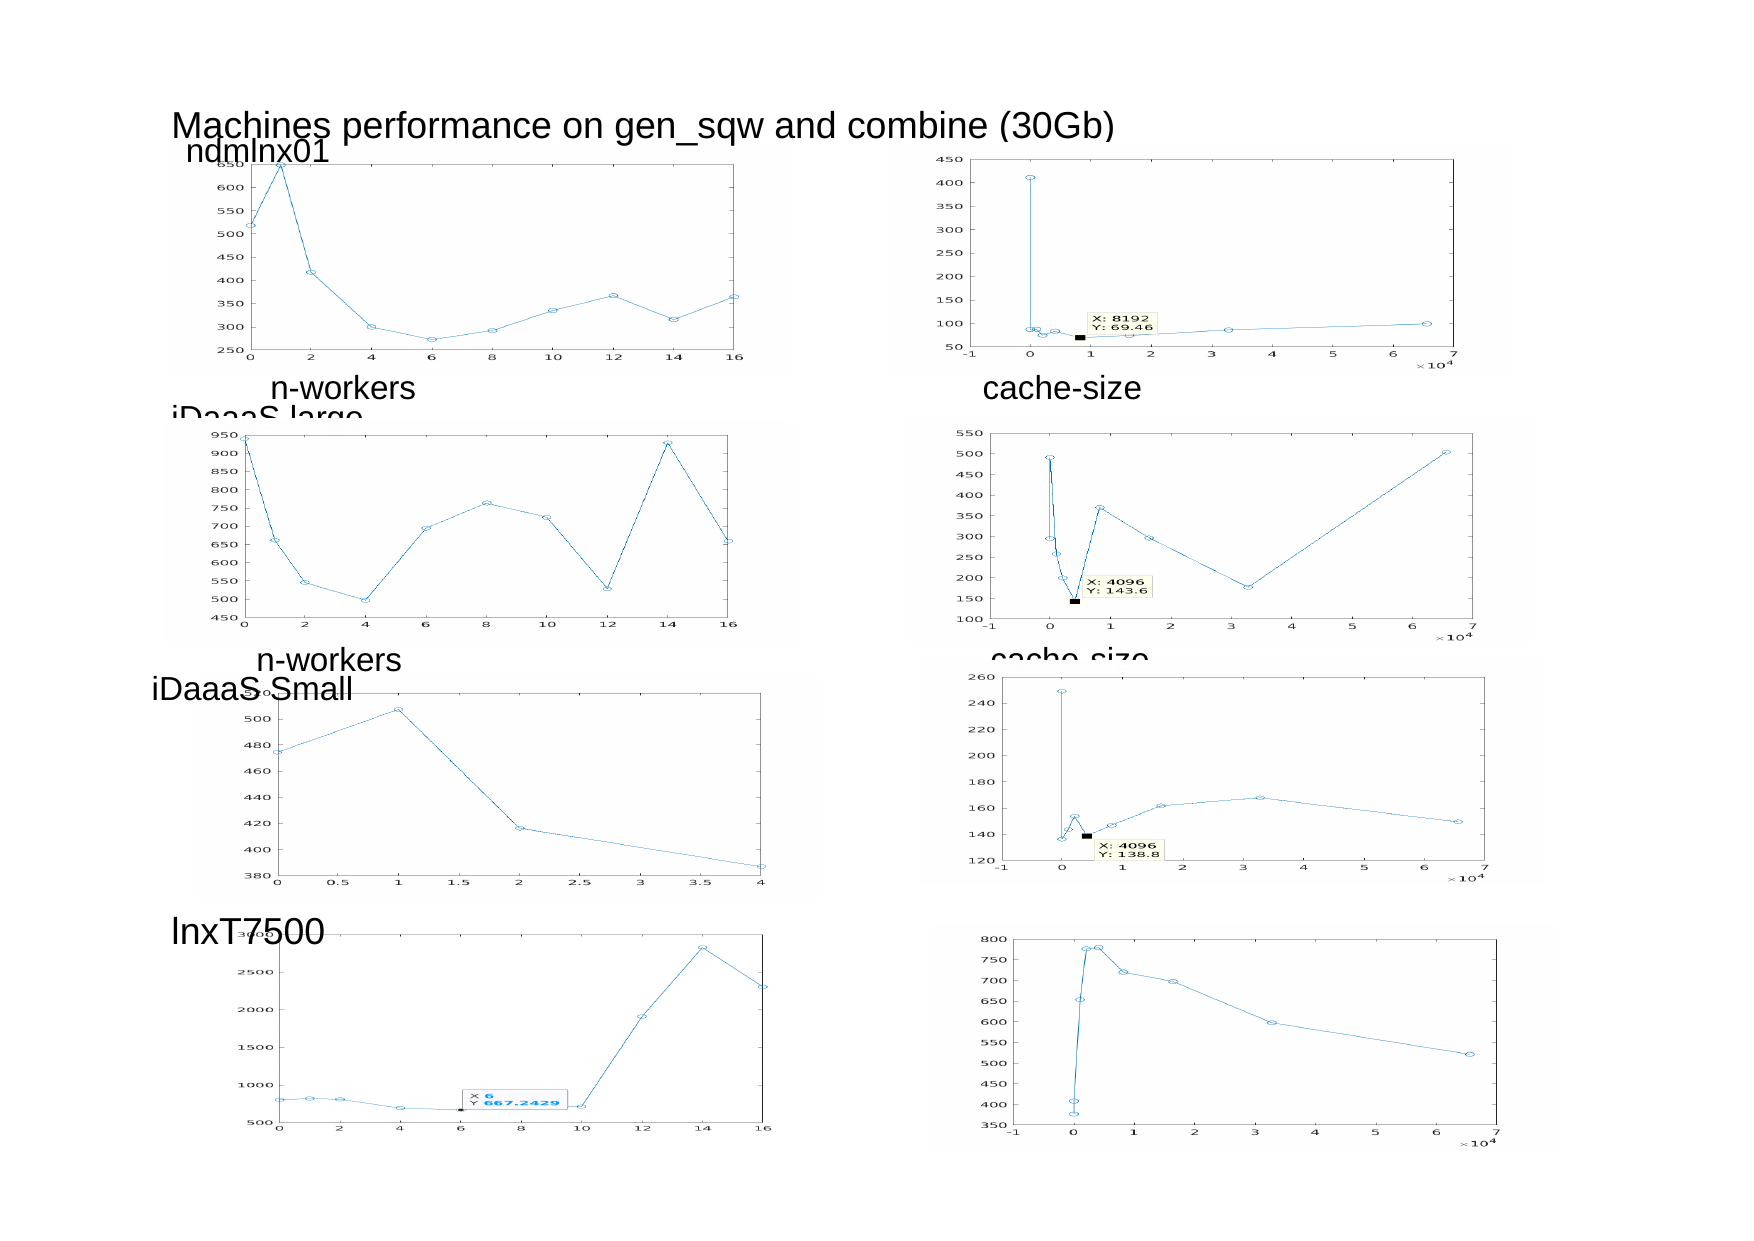

Machines performance on gen_sqw and combine (30Gb)
ndmlnx01
n-workers
cache-size
iDaaaS large
n-workers
cache-size
iDaaaS Small
lnxT7500